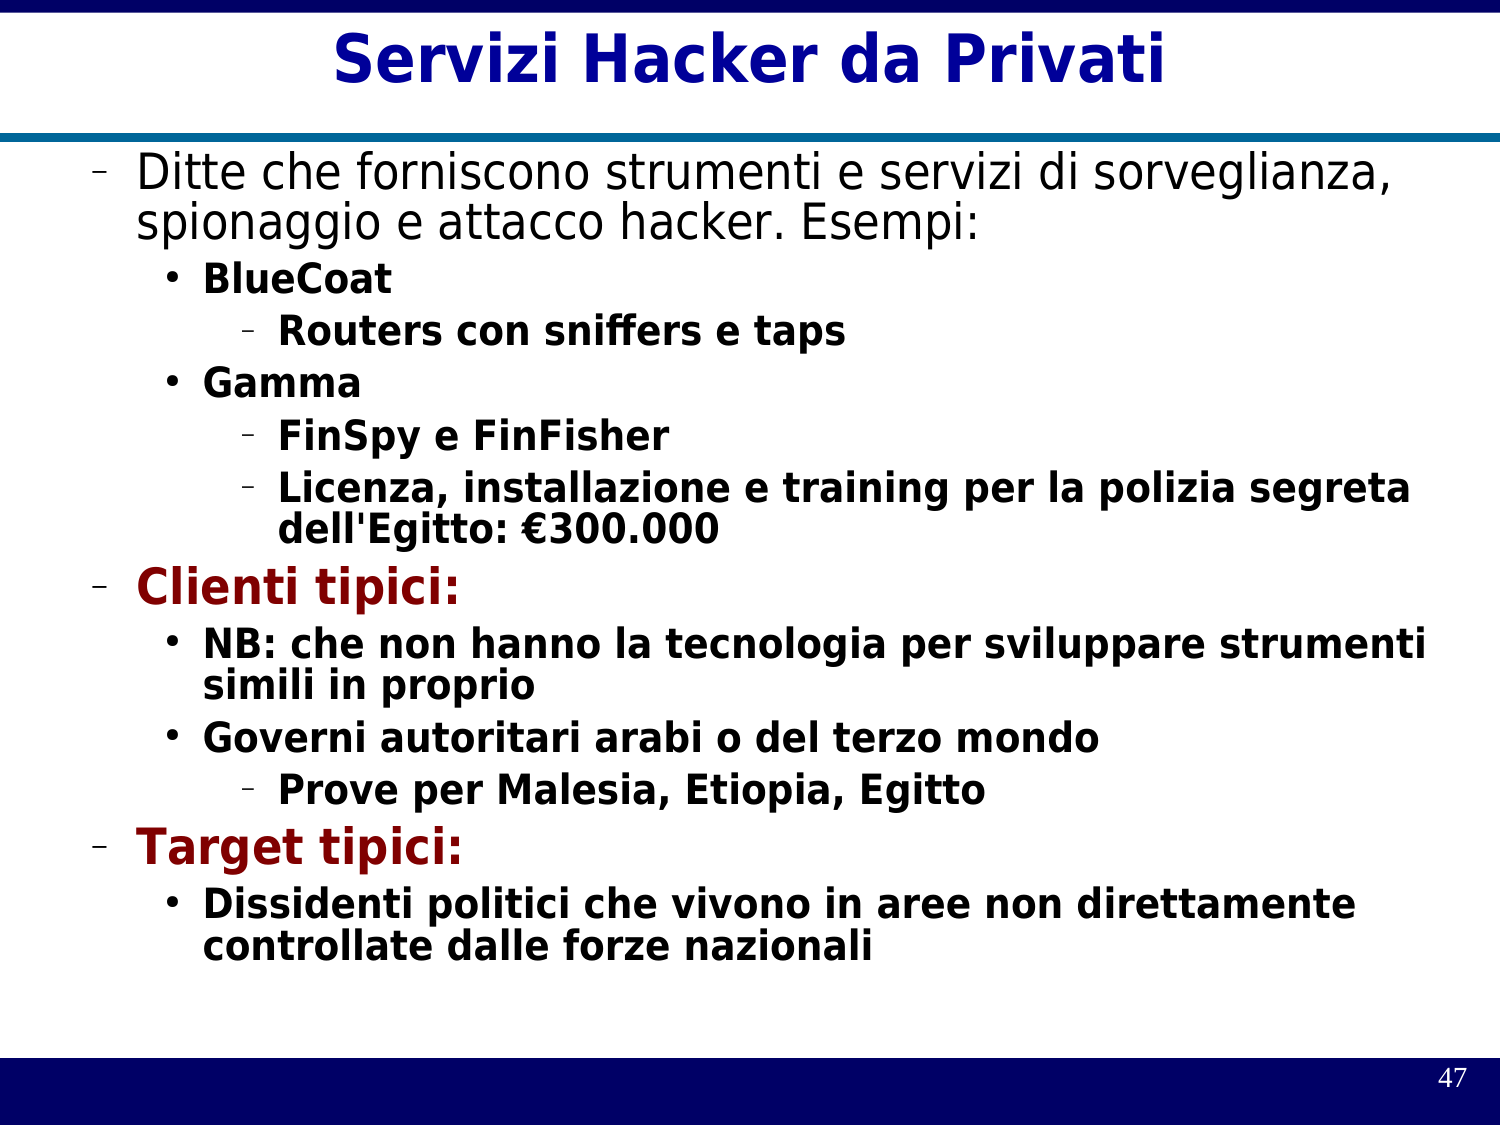

# Servizi Hacker da Privati
Ditte che forniscono strumenti e servizi di sorveglianza, spionaggio e attacco hacker. Esempi:
BlueCoat
Routers con sniffers e taps
Gamma
FinSpy e FinFisher
Licenza, installazione e training per la polizia segreta dell'Egitto: €300.000
Clienti tipici:
NB: che non hanno la tecnologia per sviluppare strumenti simili in proprio
Governi autoritari arabi o del terzo mondo
Prove per Malesia, Etiopia, Egitto
Target tipici:
Dissidenti politici che vivono in aree non direttamente controllate dalle forze nazionali